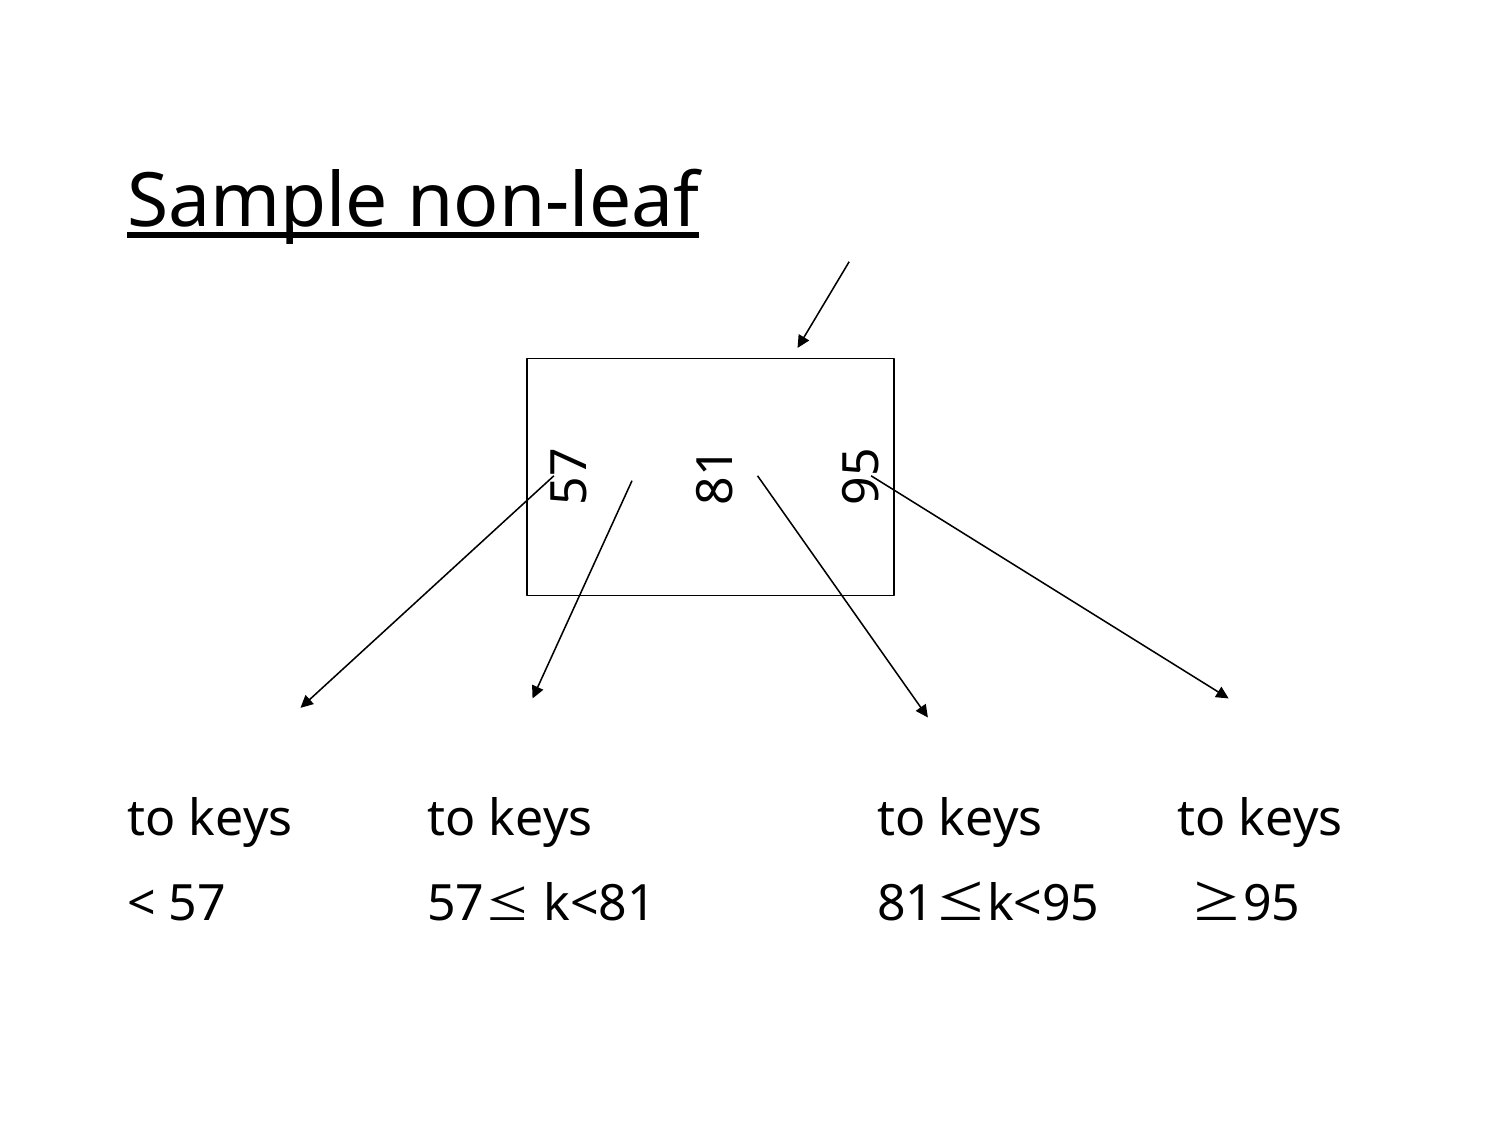

# Sample non-leaf
to keys	to keys		to keys 	to keys
< 57		57 k<81		81k<95	 95
57
81
95